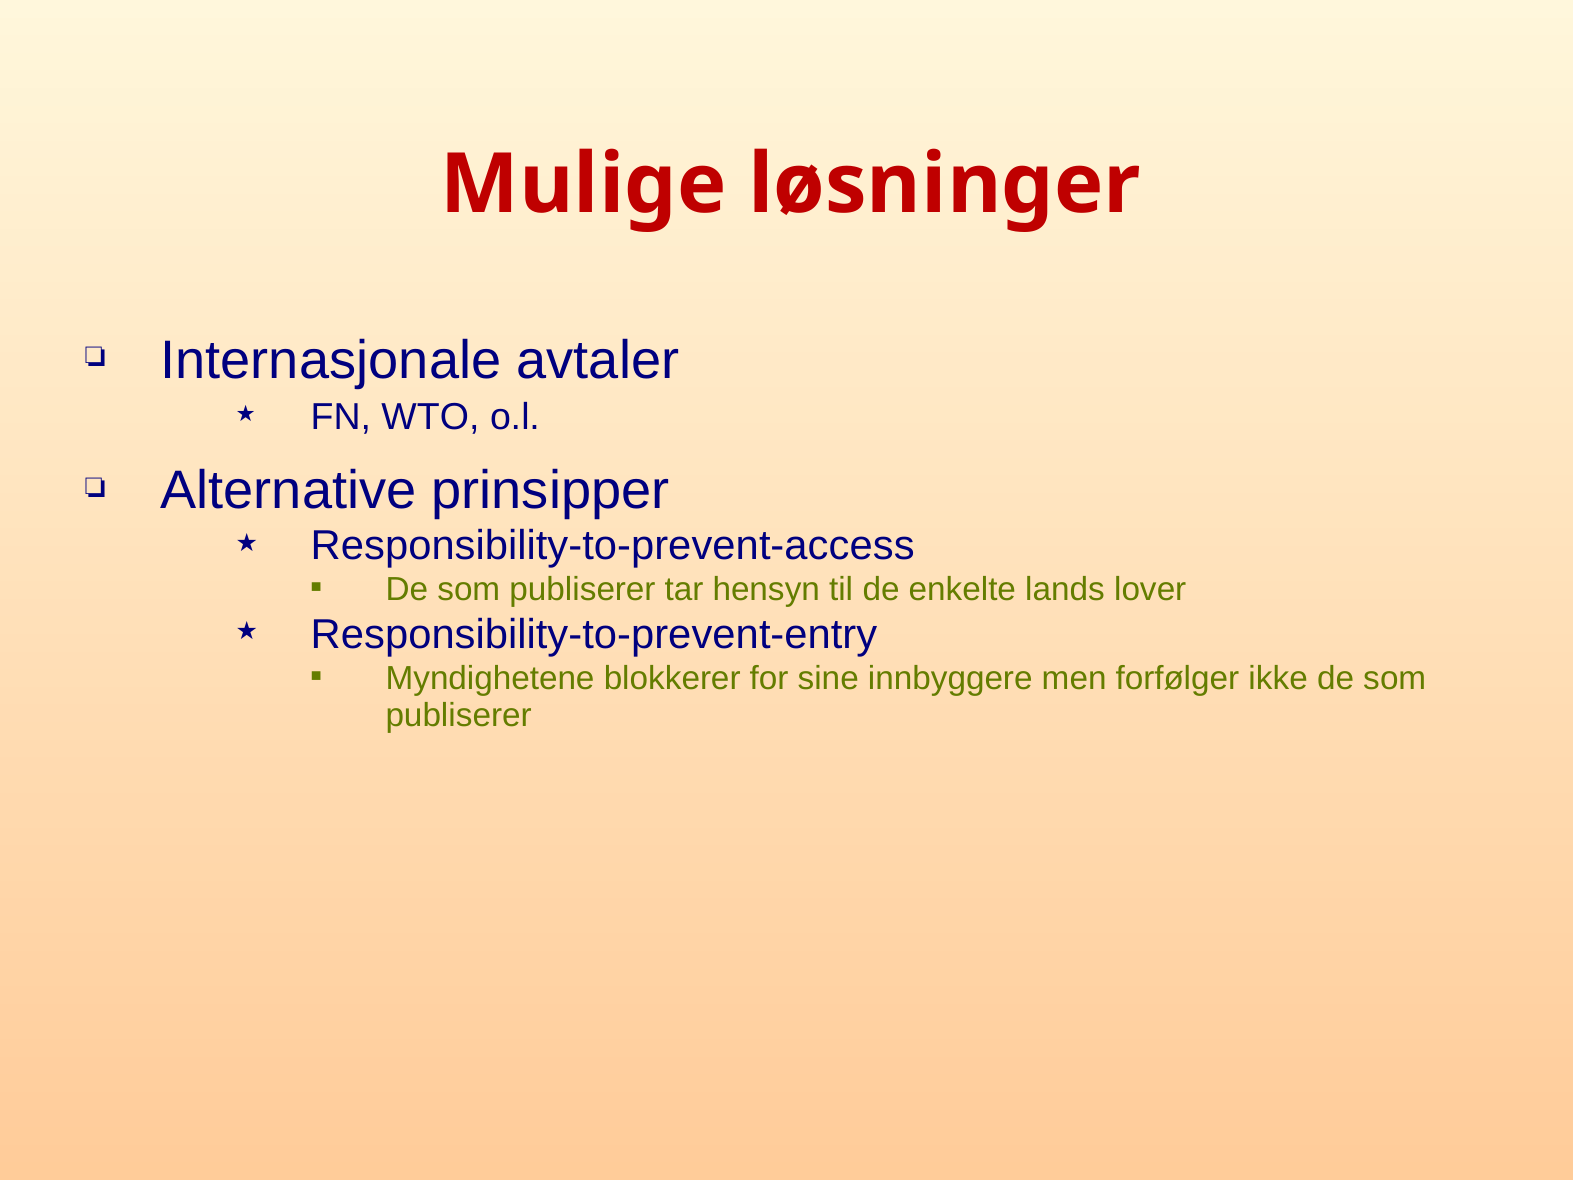

# Mulige løsninger
Internasjonale avtaler
FN, WTO, o.l.
Alternative prinsipper
Responsibility-to-prevent-access
De som publiserer tar hensyn til de enkelte lands lover
Responsibility-to-prevent-entry
Myndighetene blokkerer for sine innbyggere men forfølger ikke de som publiserer